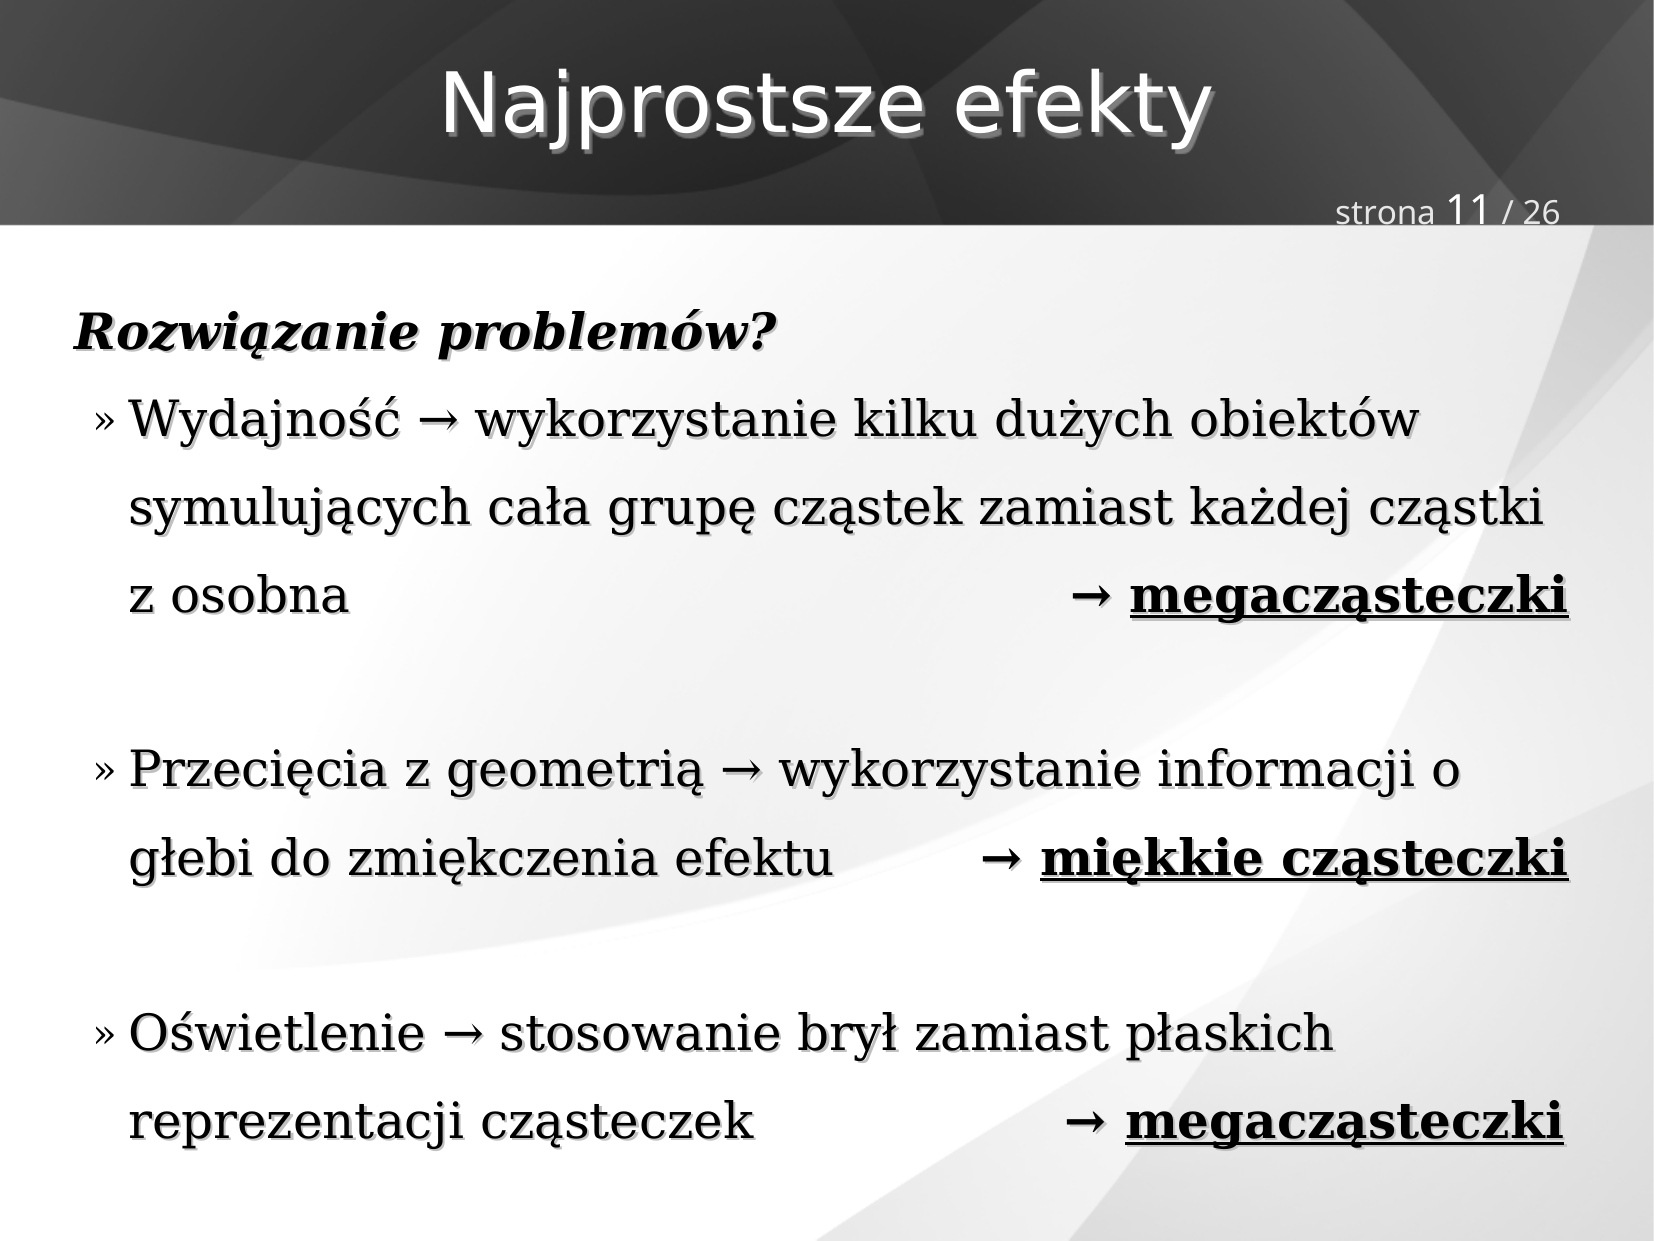

# Najprostsze efekty
strona / 26
Rozwiązanie problemów?
Wydajność → wykorzystanie kilku dużych obiektów symulujących cała grupę cząstek zamiast każdej cząstki z osobna → megacząsteczki
Przecięcia z geometrią → wykorzystanie informacji o głebi do zmiękczenia efektu → miękkie cząsteczki
Oświetlenie → stosowanie brył zamiast płaskich reprezentacji cząsteczek	 → megacząsteczki